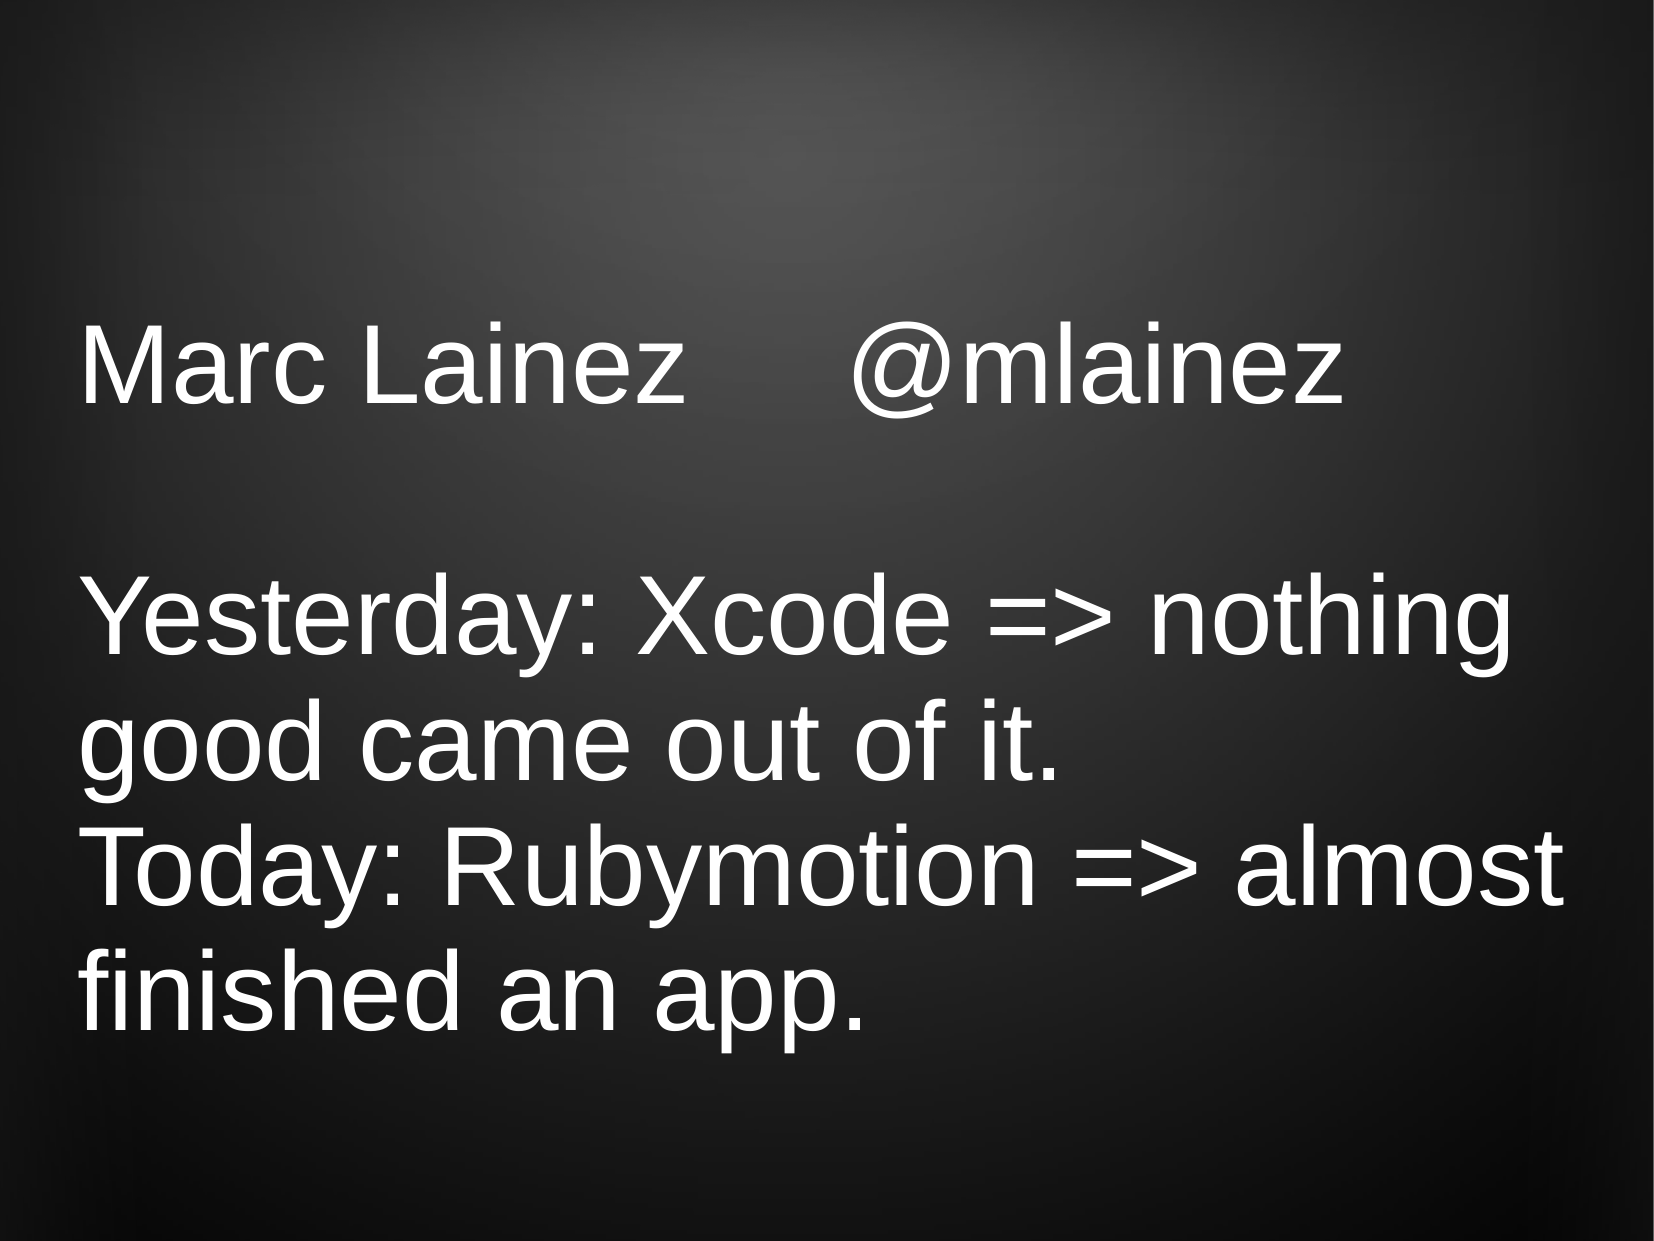

Marc Lainez @mlainez
Yesterday: Xcode => nothing good came out of it.
Today: Rubymotion => almost finished an app.